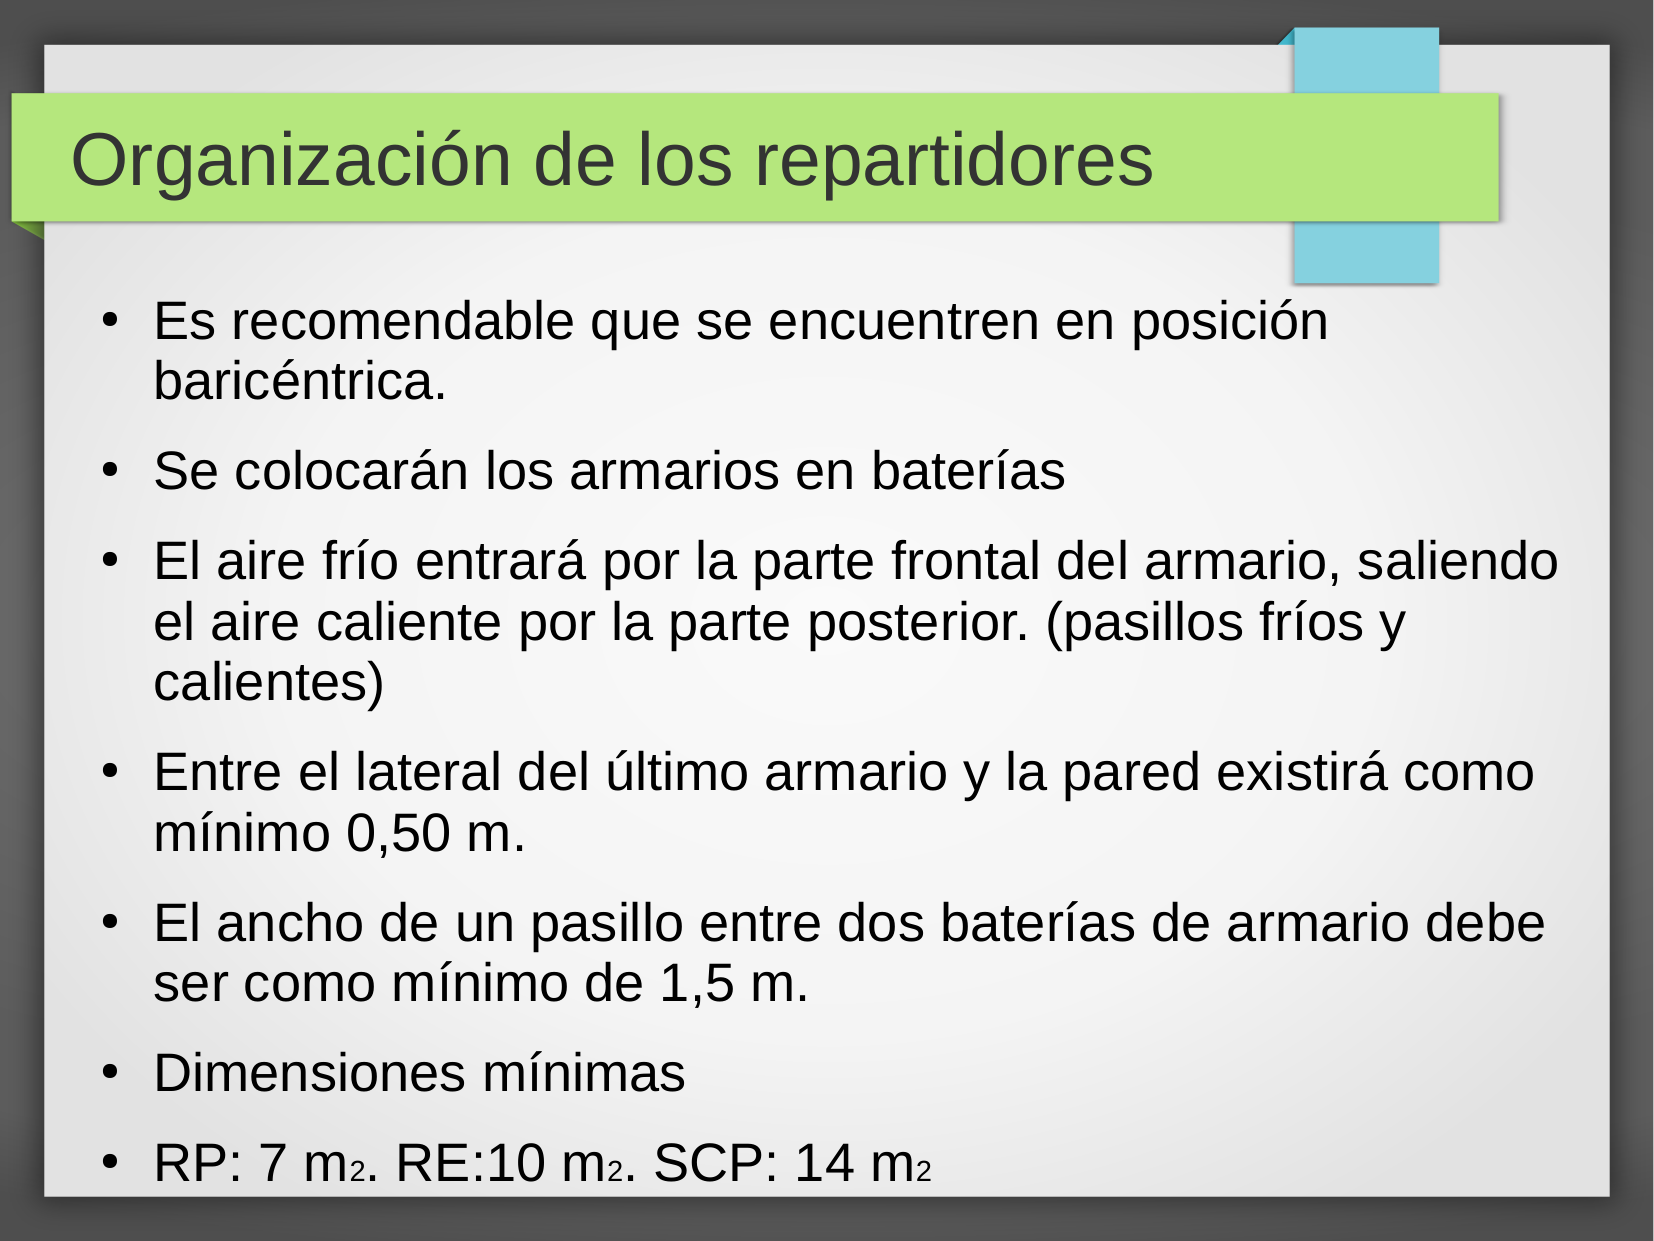

# Organización de los repartidores
Es recomendable que se encuentren en posición baricéntrica.
Se colocarán los armarios en baterías
El aire frío entrará por la parte frontal del armario, saliendo el aire caliente por la parte posterior. (pasillos fríos y calientes)
Entre el lateral del último armario y la pared existirá como mínimo 0,50 m.
El ancho de un pasillo entre dos baterías de armario debe ser como mínimo de 1,5 m.
Dimensiones mínimas
RP: 7 m2. RE:10 m2. SCP: 14 m2